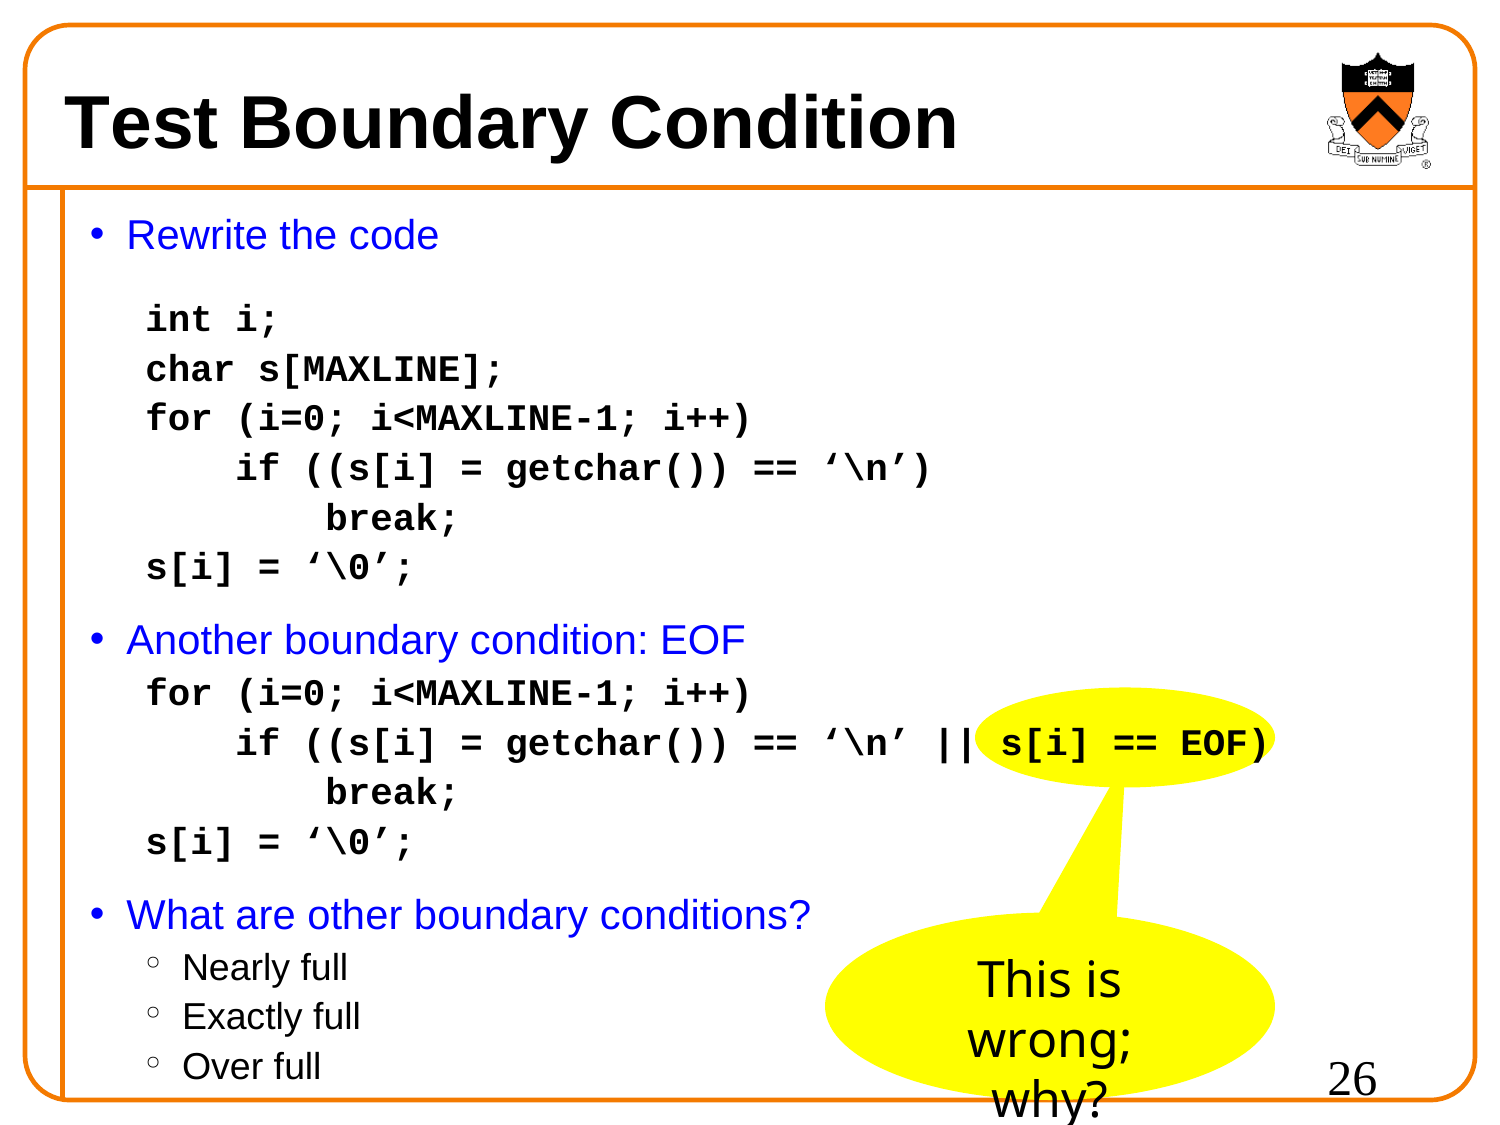

# Test Boundary Condition
Rewrite the code
int i;
char s[MAXLINE];
for (i=0; i<MAXLINE-1; i++)
 if ((s[i] = getchar()) == ‘\n’)
 break;
s[i] = ‘\0’;
Another boundary condition: EOF
for (i=0; i<MAXLINE-1; i++)
 if ((s[i] = getchar()) == ‘\n’ || s[i] == EOF)
 break;
s[i] = ‘\0’;
What are other boundary conditions?
Nearly full
Exactly full
Over full
This is wrong; why?
26